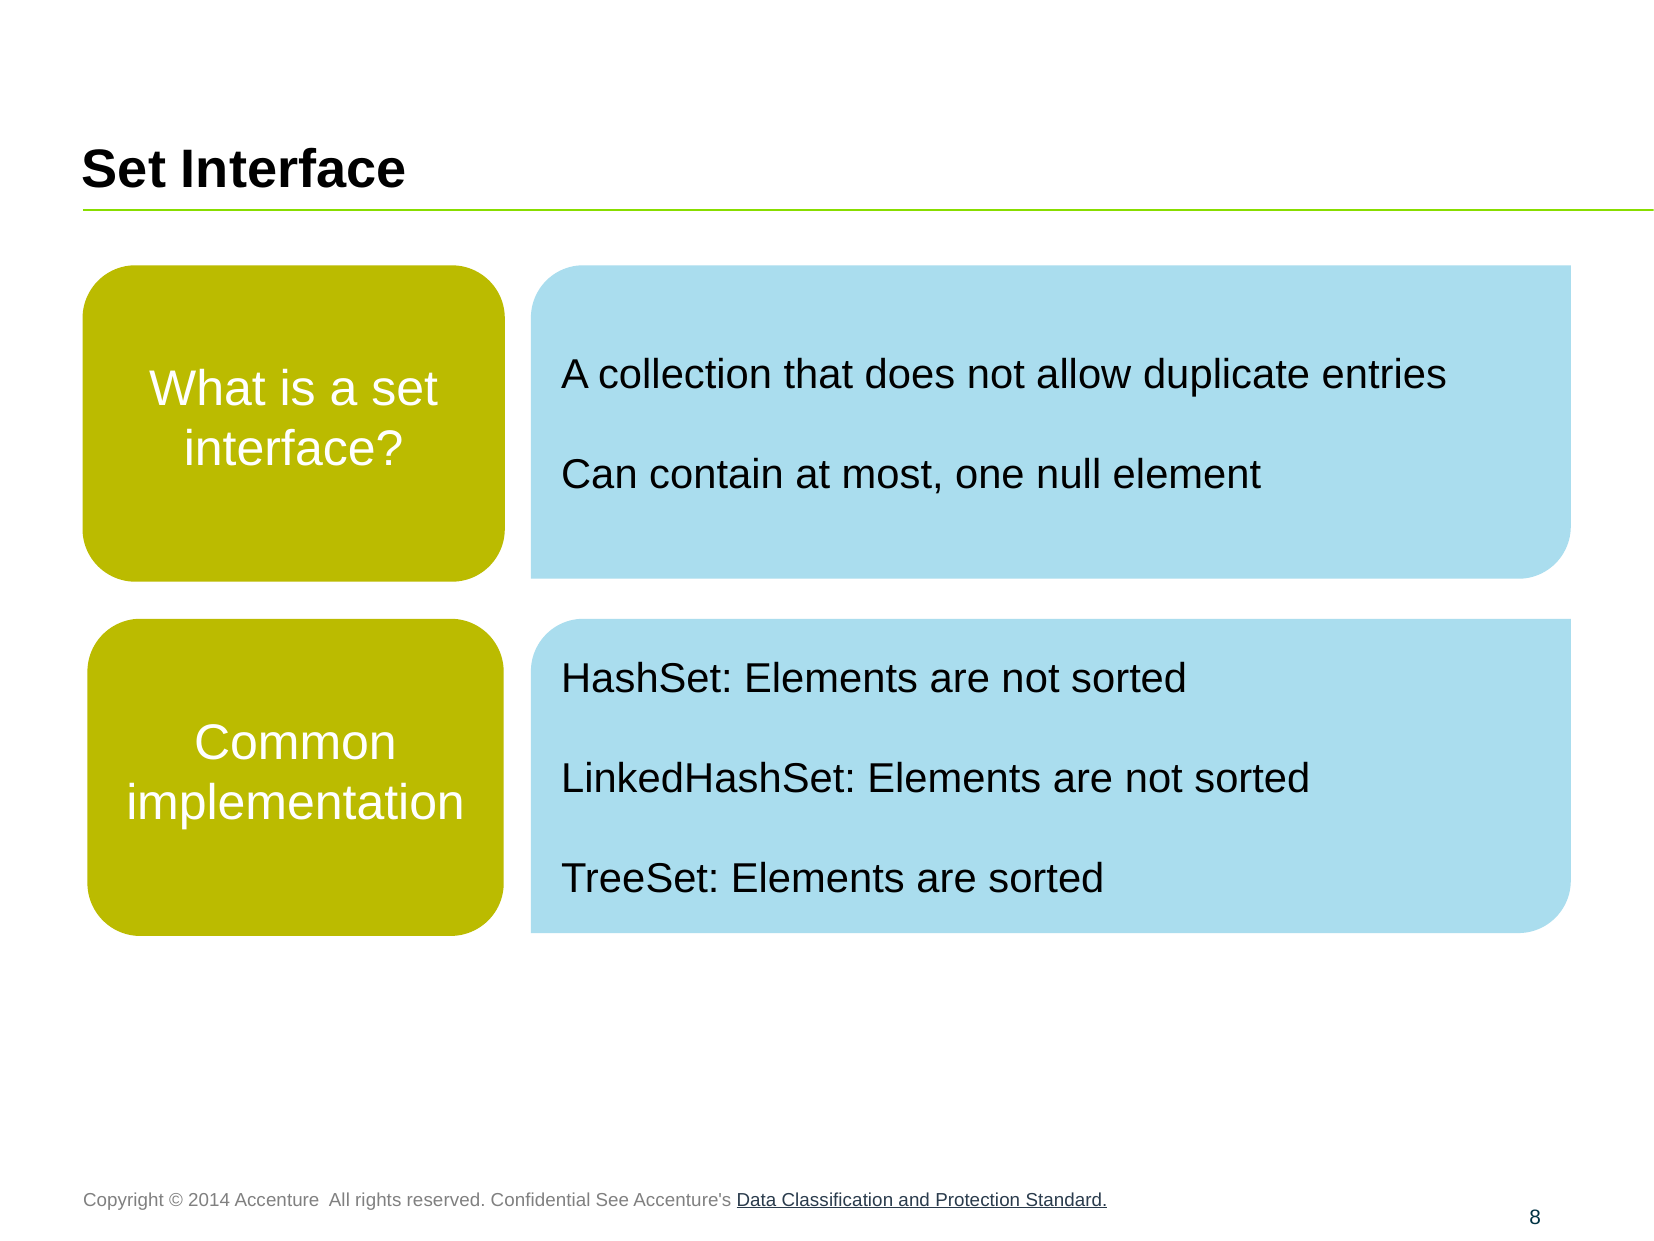

# Set Interface
What is a set interface?
A collection that does not allow duplicate entries
Can contain at most, one null element
Common implementation
HashSet: Elements are not sorted
LinkedHashSet: Elements are not sorted
TreeSet: Elements are sorted
8